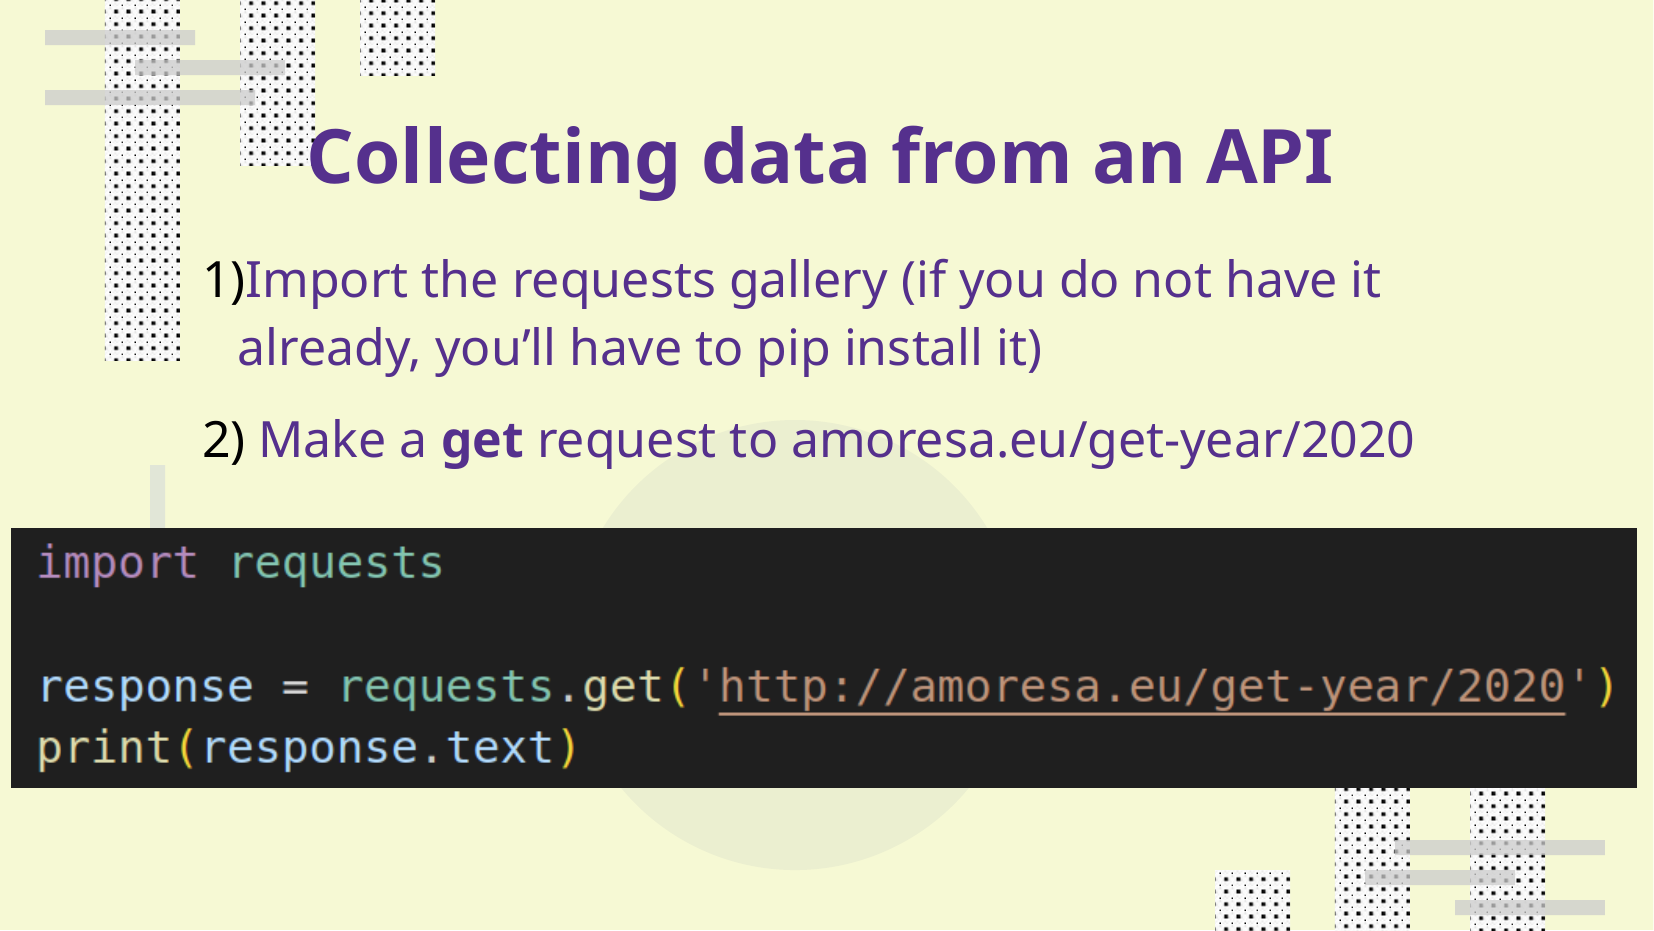

# Collecting data from an API
Import the requests gallery (if you do not have it already, you’ll have to pip install it)
 Make a get request to amoresa.eu/get-year/2020